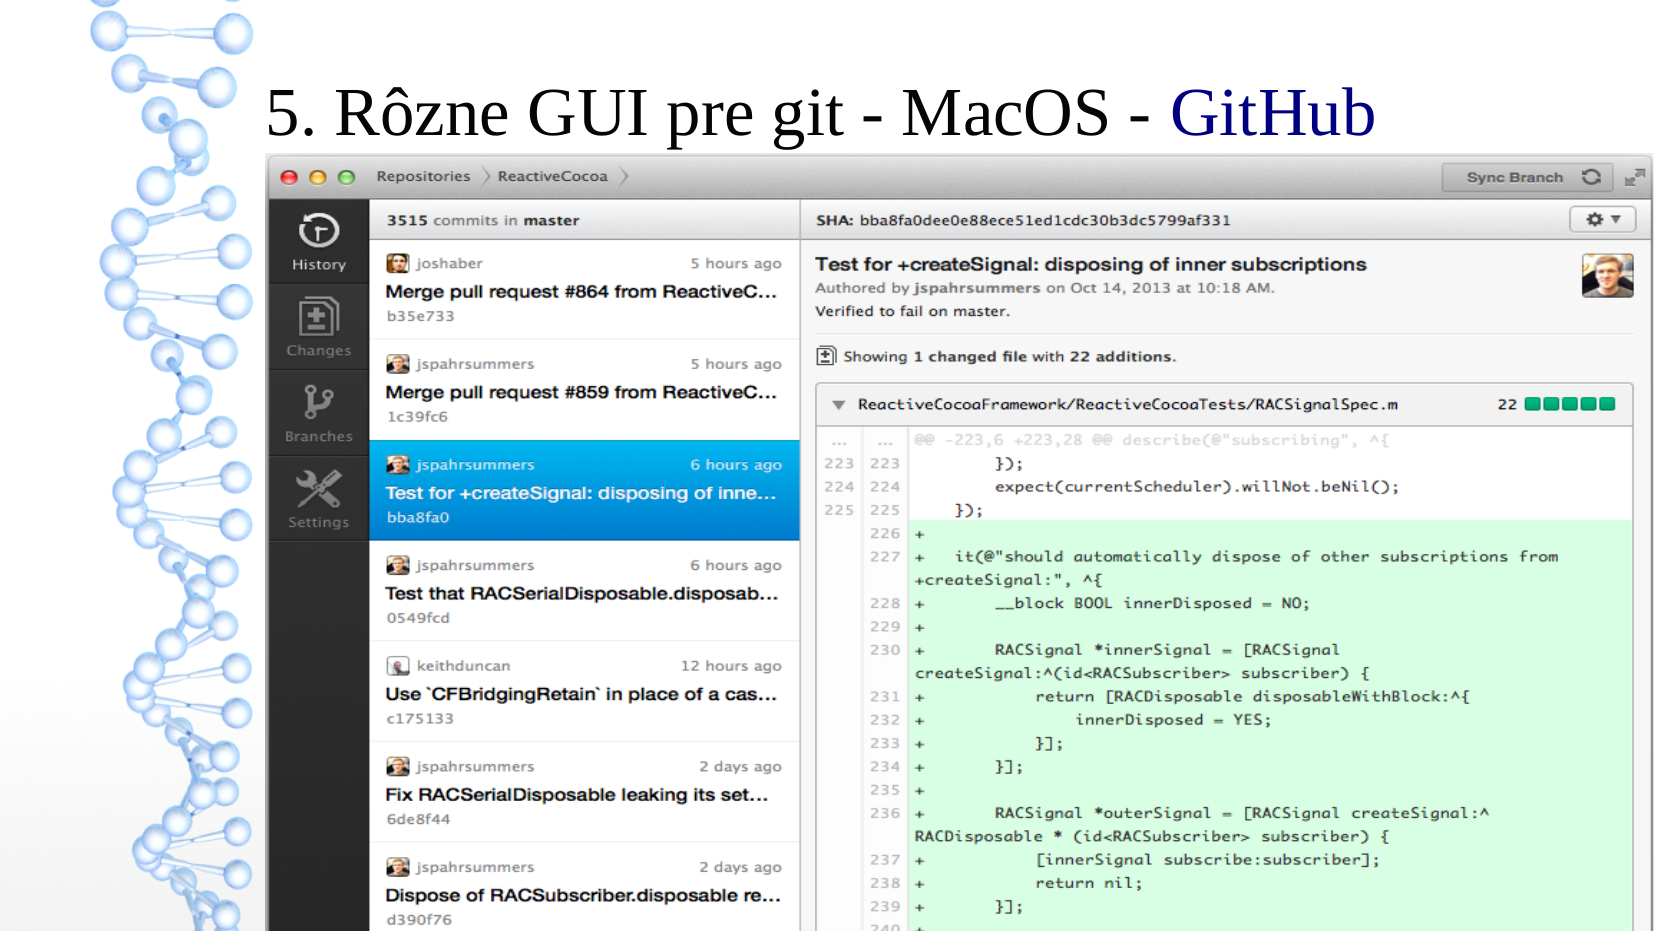

# 5. Rôzne GUI pre git - MacOS - GitHub
27